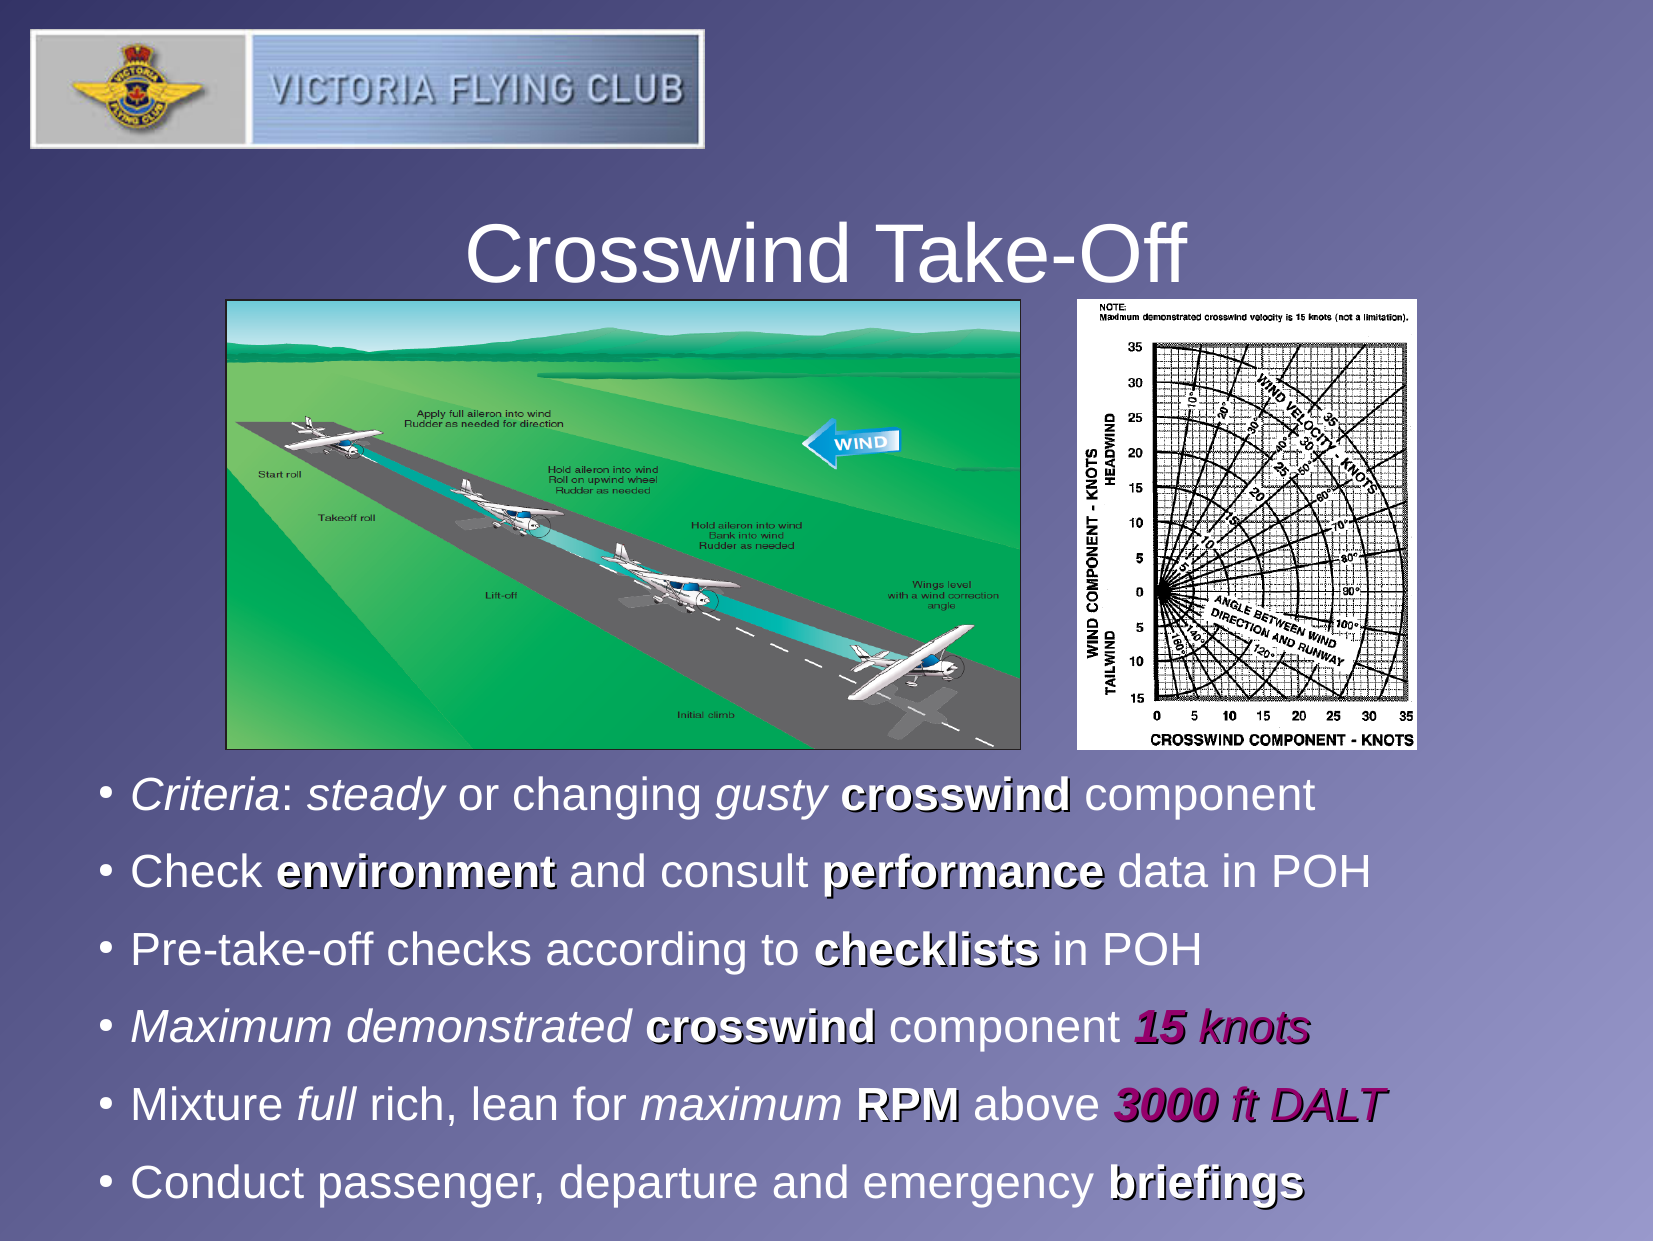

# Crosswind Take-Off
Criteria: steady or changing gusty crosswind component
Check environment and consult performance data in POH
Pre-take-off checks according to checklists in POH
Maximum demonstrated crosswind component 15 knots
Mixture full rich, lean for maximum RPM above 3000 ft DALT
Conduct passenger, departure and emergency briefings